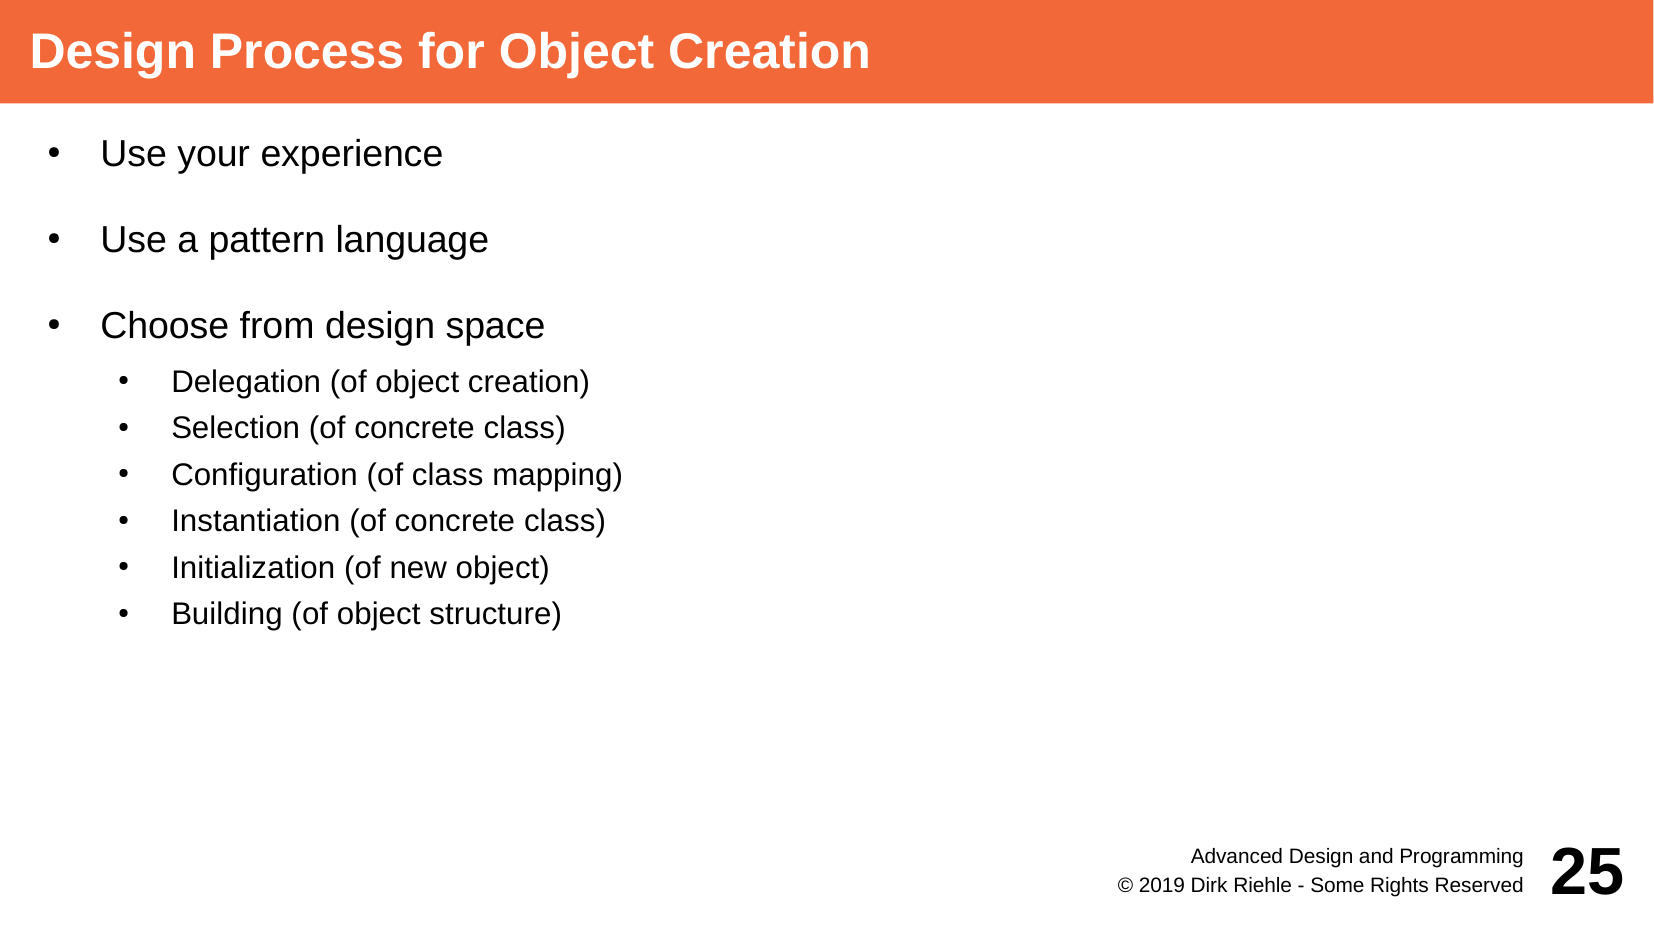

# Design Process for Object Creation
Use your experience
Use a pattern language
Choose from design space
Delegation (of object creation)
Selection (of concrete class)
Configuration (of class mapping)
Instantiation (of concrete class)
Initialization (of new object)
Building (of object structure)
Advanced Design and Programming
25
© 2019 Dirk Riehle - Some Rights Reserved